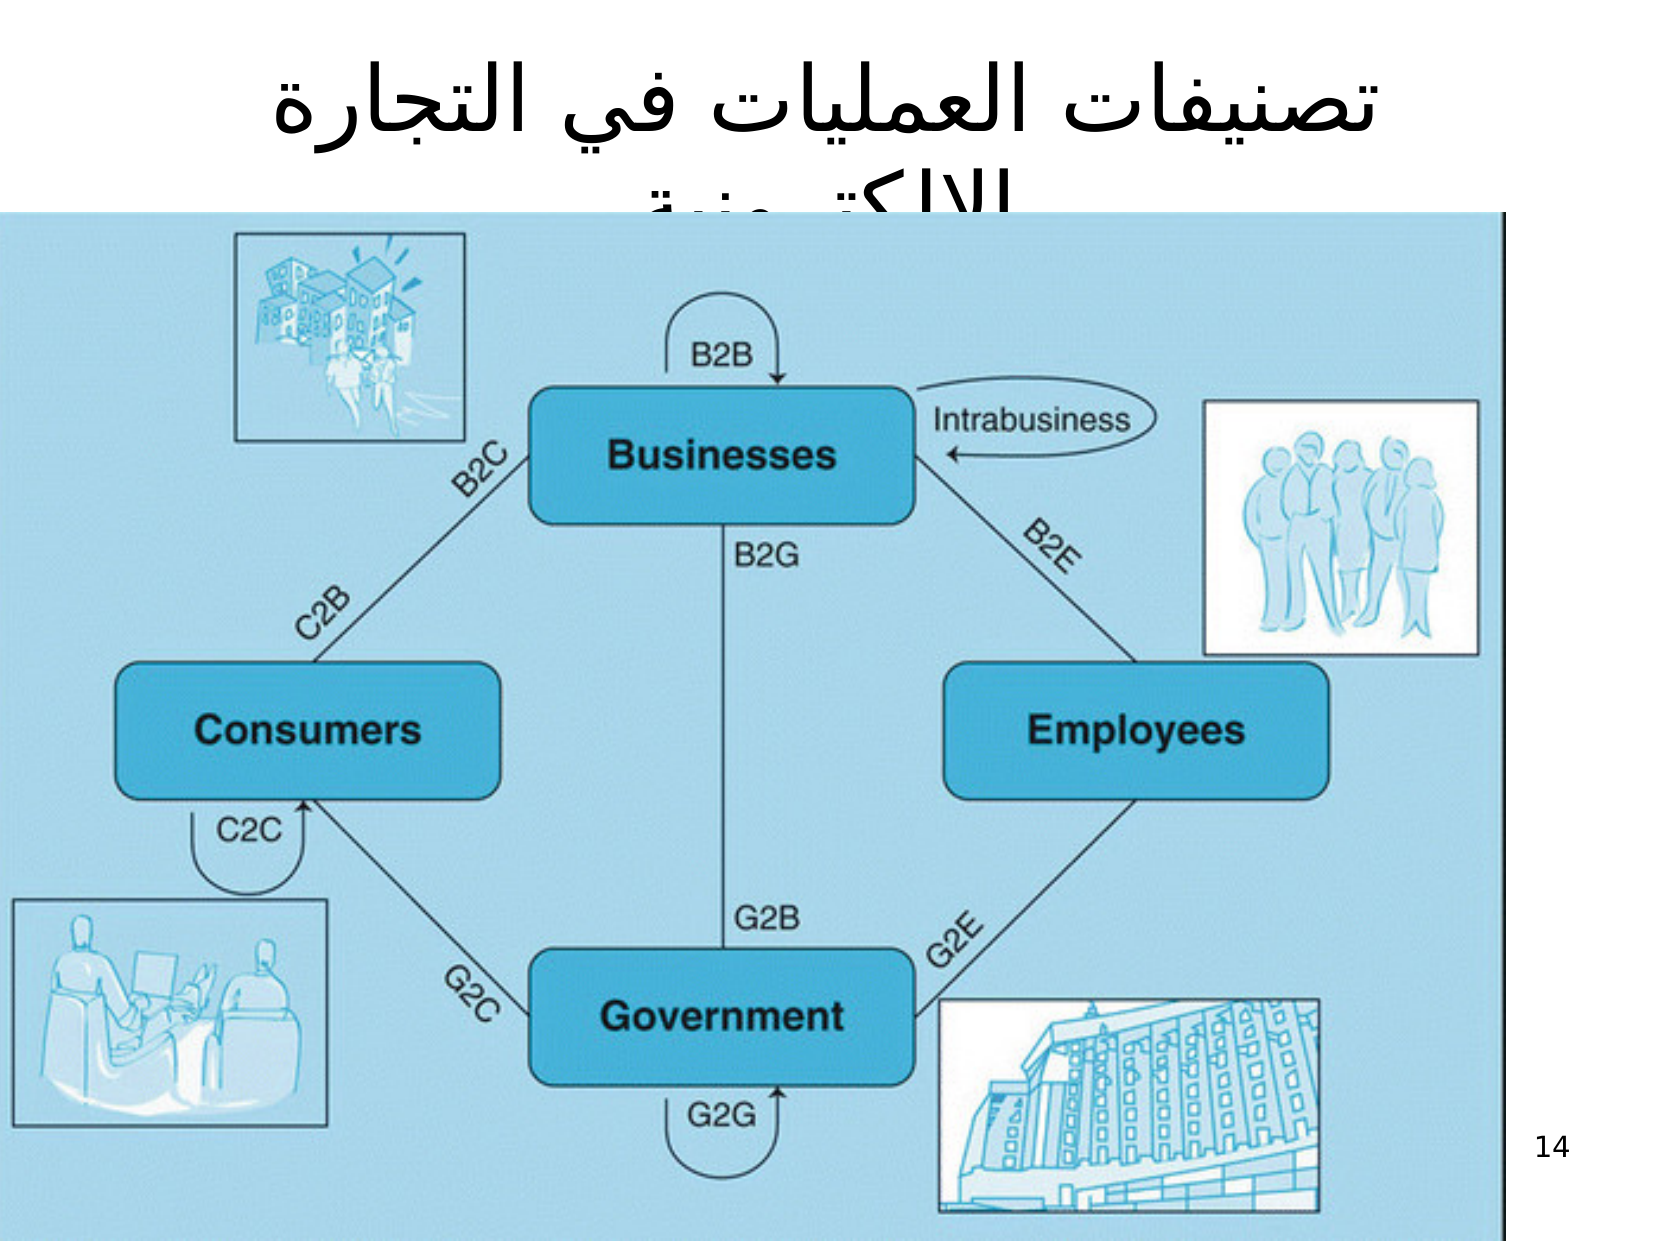

# تصنيفات العمليات في التجارة الإلكترونية
14